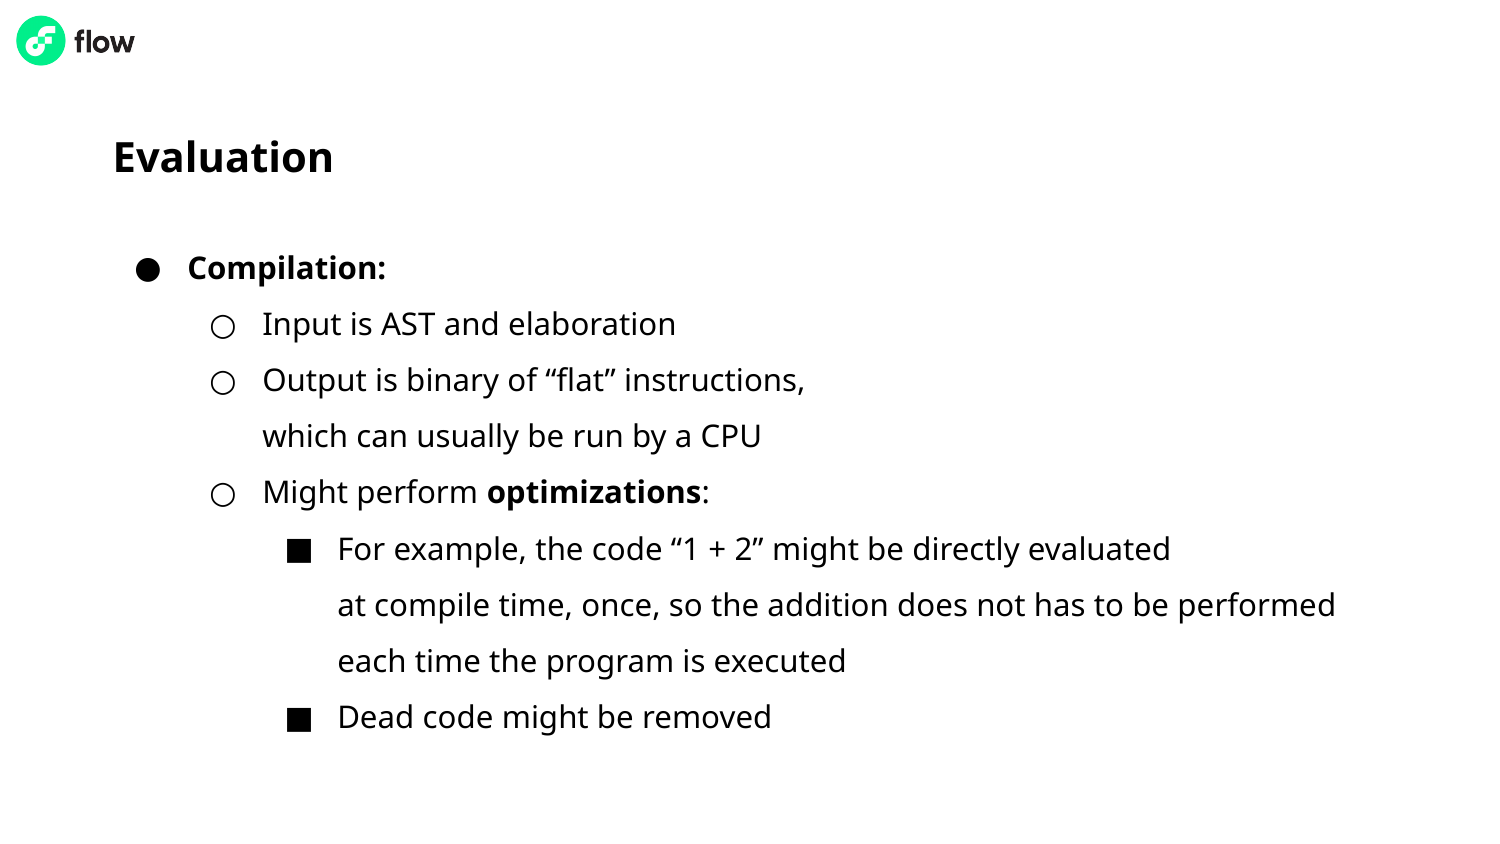

Evaluation
Compilation:
Input is AST and elaboration
Output is binary of “flat” instructions,
which can usually be run by a CPU
Might perform optimizations:
For example, the code “1 + 2” might be directly evaluated
at compile time, once, so the addition does not has to be performed each time the program is executed
Dead code might be removed